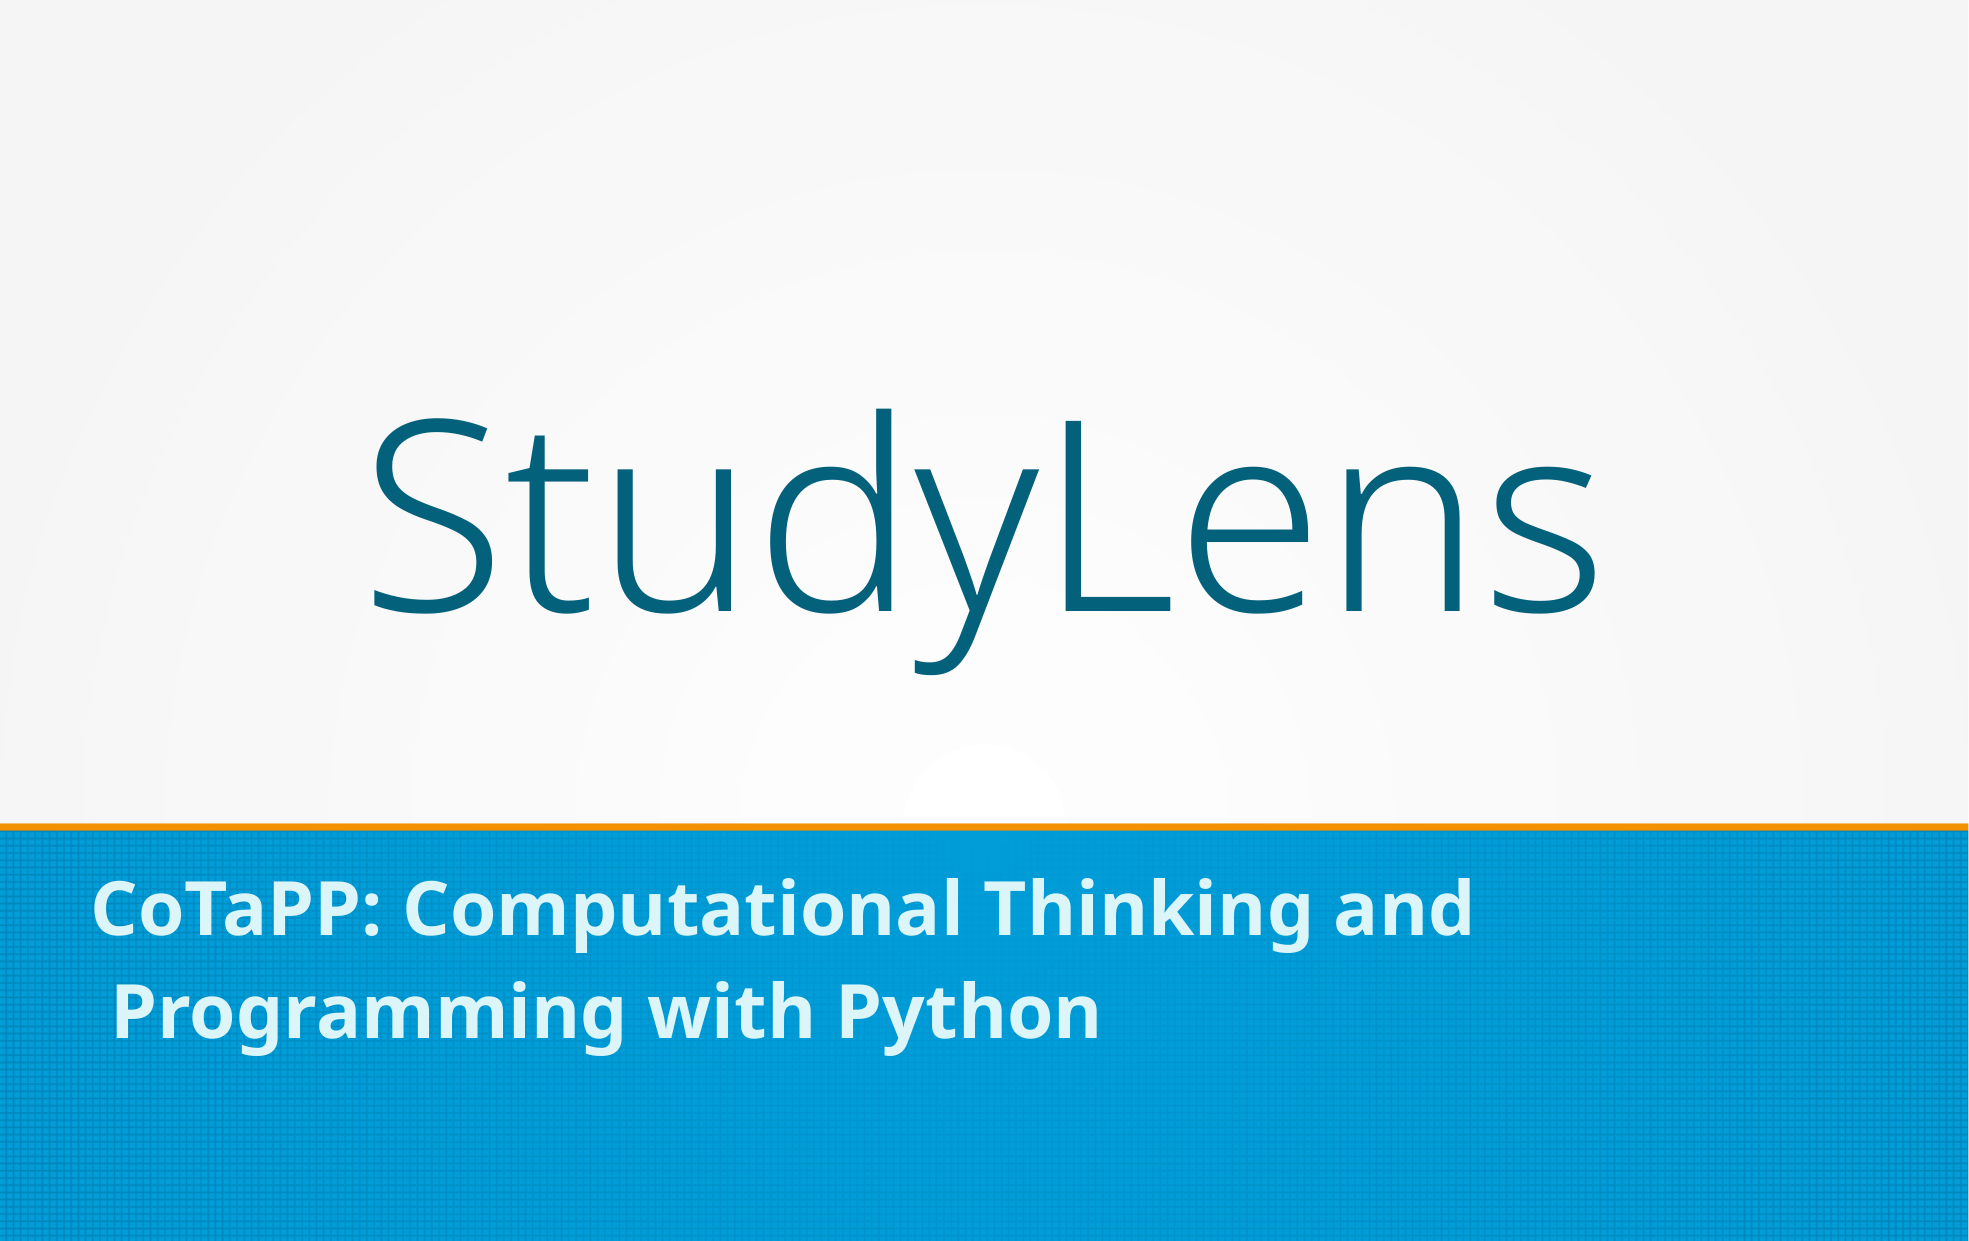

# StudyLens
CoTaPP: Computational Thinking and
 Programming with Python